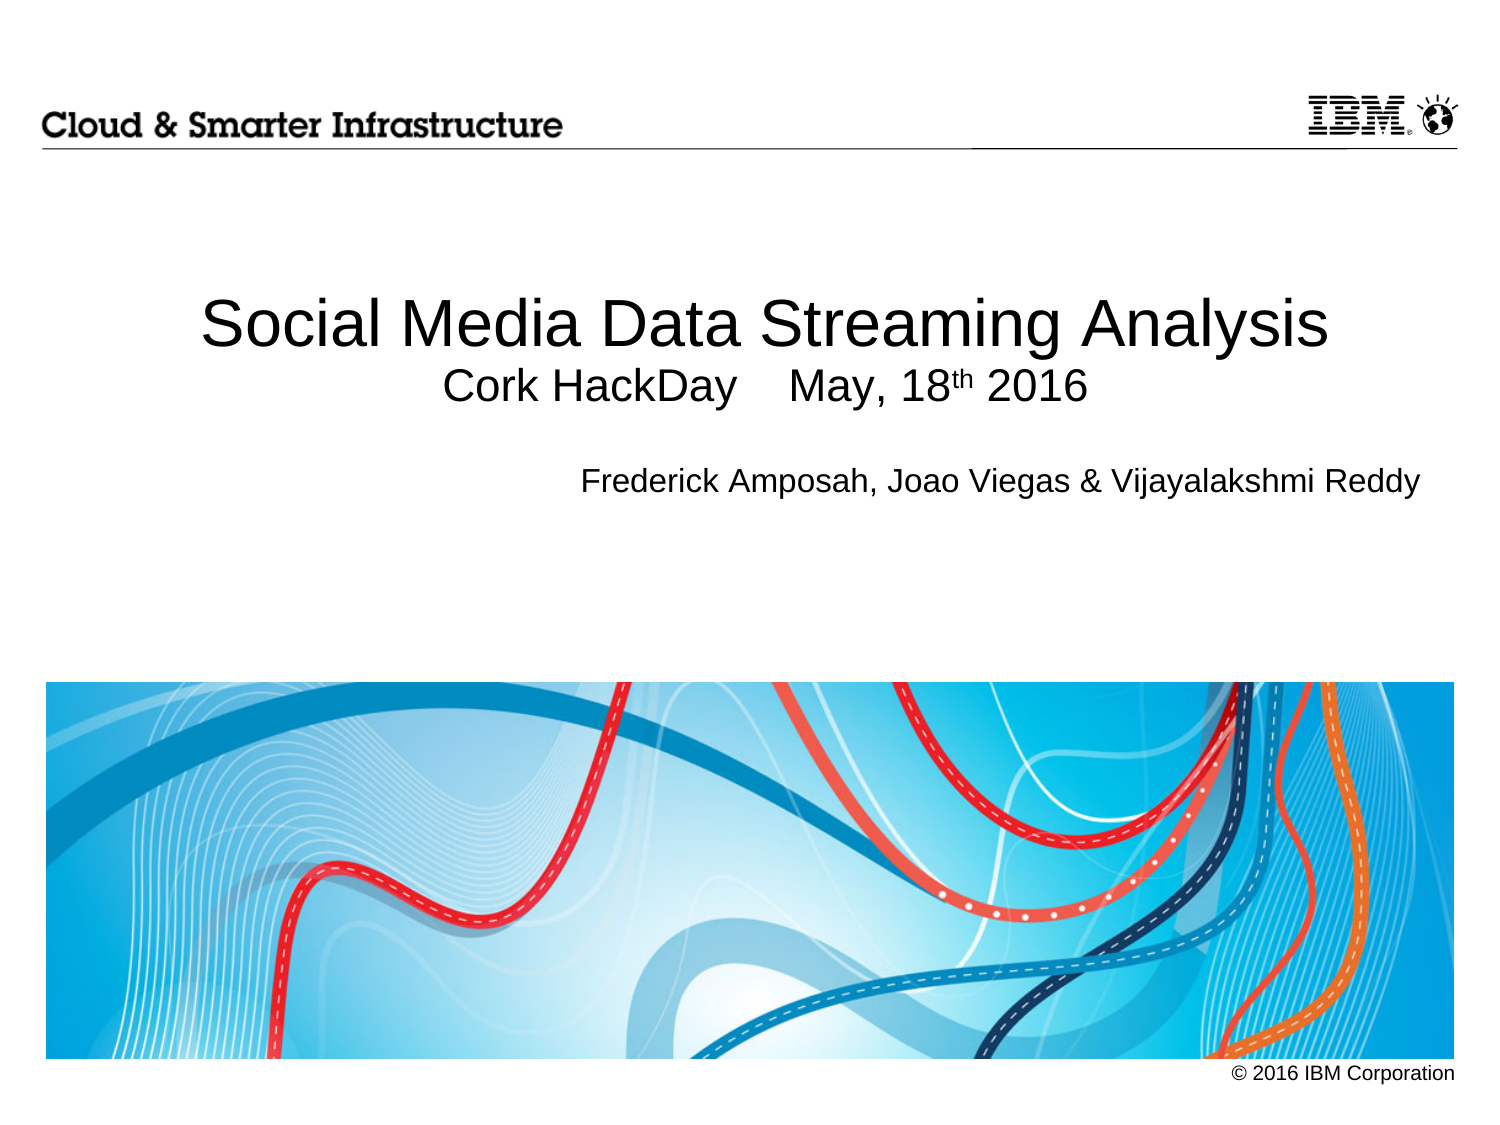

Social Media Data Streaming Analysis
Cork HackDay May, 18th 2016
Frederick Amposah, Joao Viegas & Vijayalakshmi Reddy